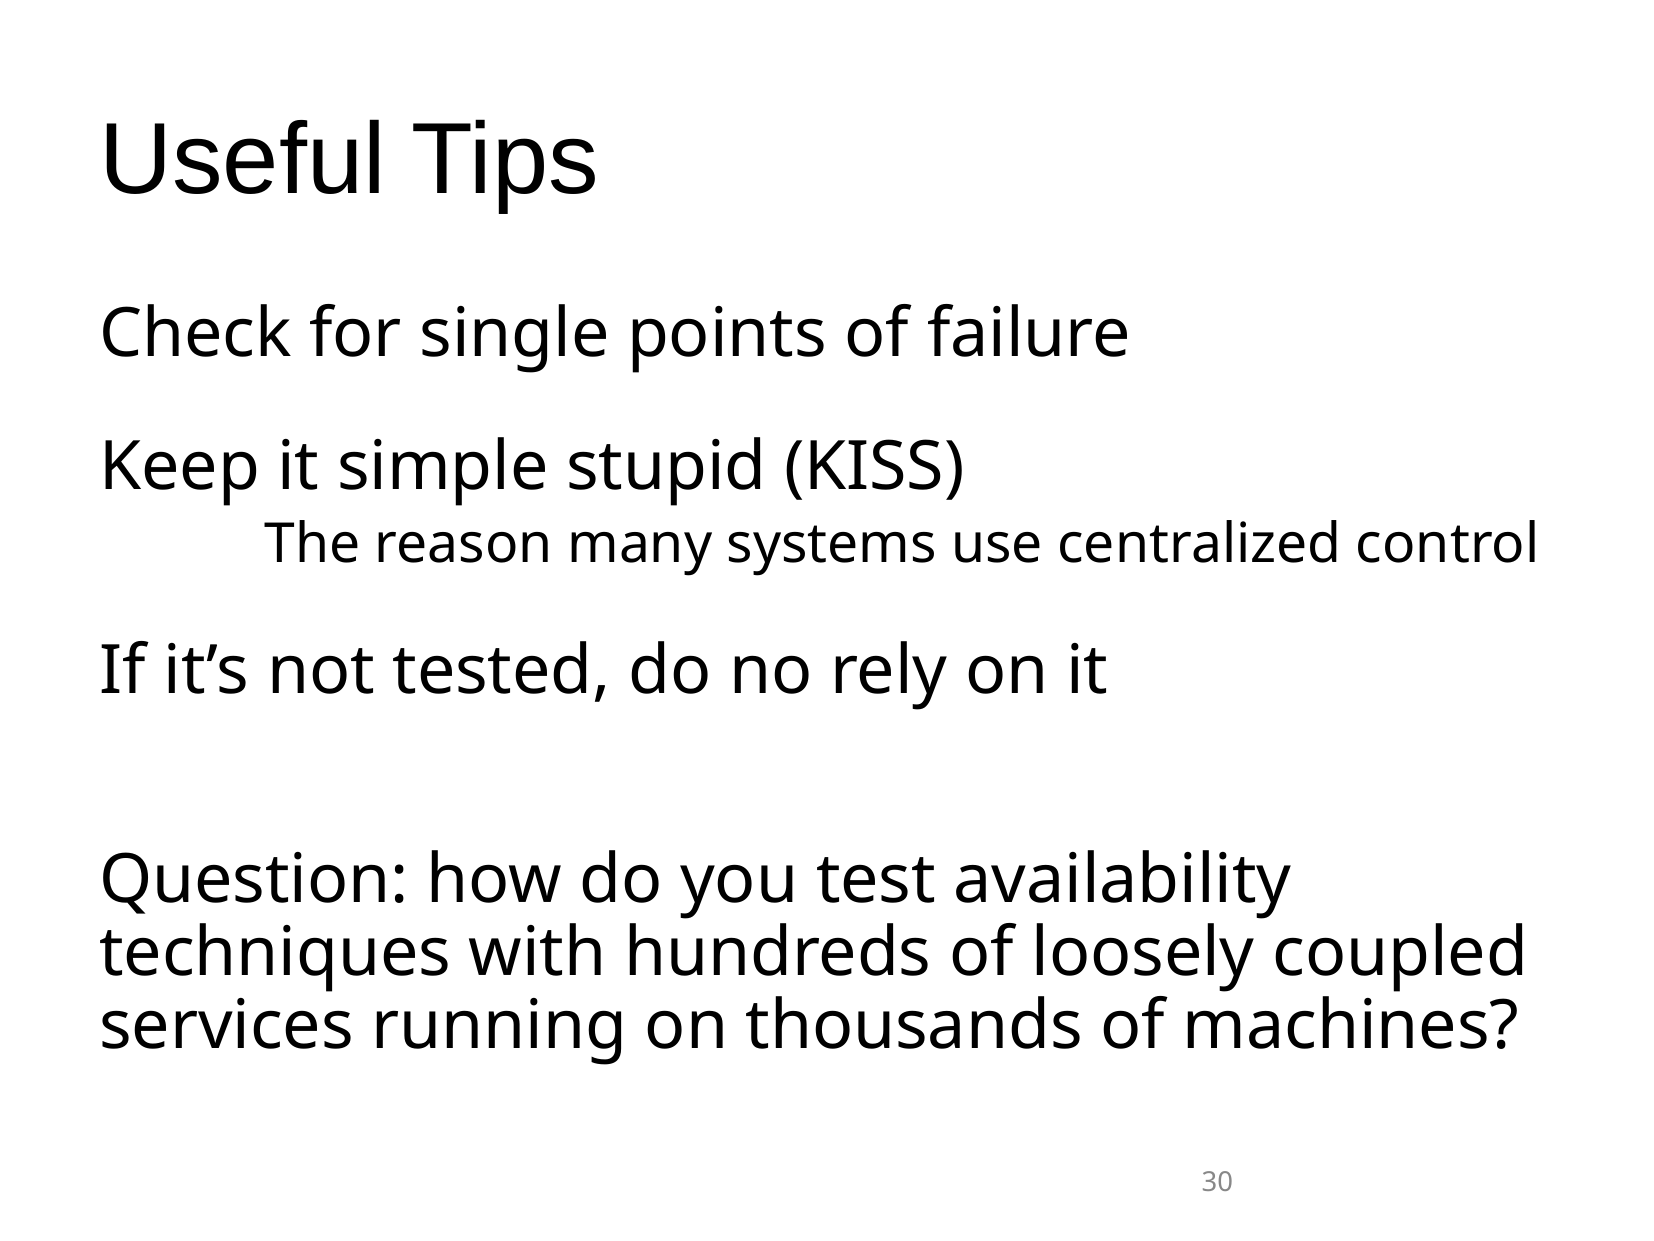

# Useful Tips
Check for single points of failure
Keep it simple stupid (KISS)
The reason many systems use centralized control
If it’s not tested, do no rely on it
Question: how do you test availability techniques with hundreds of loosely coupled services running on thousands of machines?